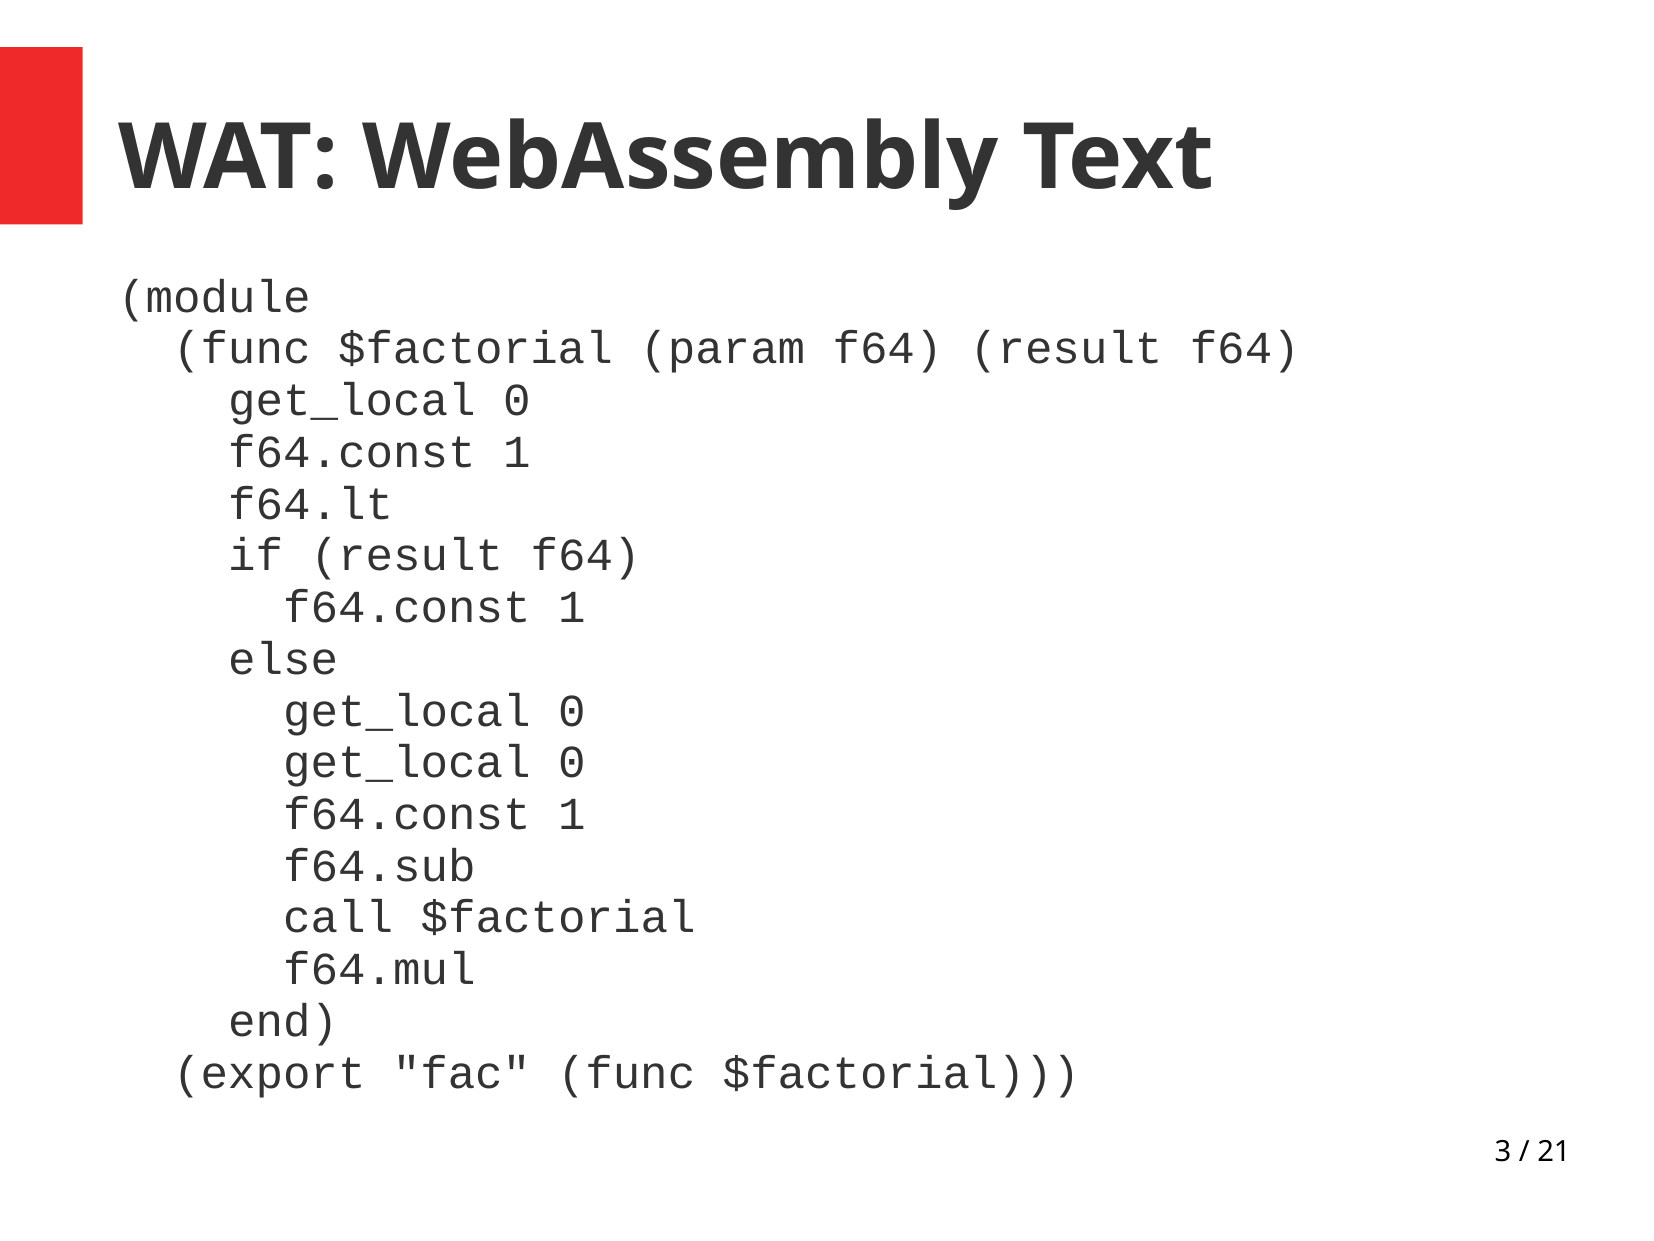

# WAT: WebAssembly Text
(module
 (func $factorial (param f64) (result f64)
 get_local 0
 f64.const 1
 f64.lt
 if (result f64)
 f64.const 1
 else
 get_local 0
 get_local 0
 f64.const 1
 f64.sub
 call $factorial
 f64.mul
 end)
 (export "fac" (func $factorial)))
3